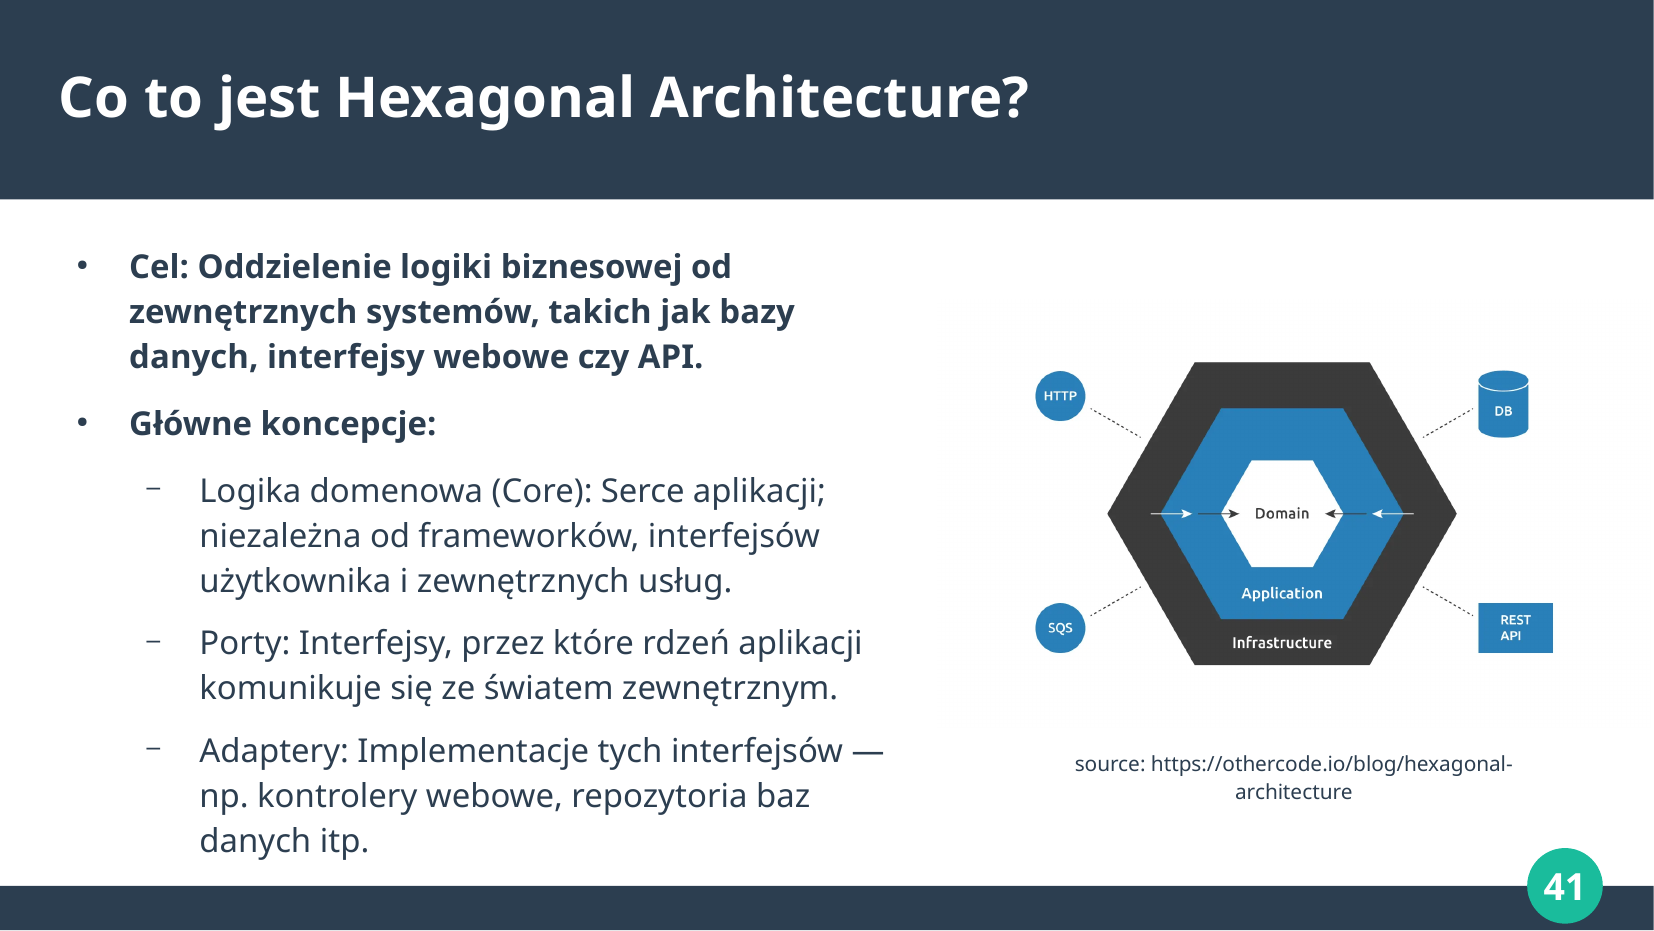

# Co to jest Hexagonal Architecture?
Cel: Oddzielenie logiki biznesowej od zewnętrznych systemów, takich jak bazy danych, interfejsy webowe czy API.
Główne koncepcje:
Logika domenowa (Core): Serce aplikacji; niezależna od frameworków, interfejsów użytkownika i zewnętrznych usług.
Porty: Interfejsy, przez które rdzeń aplikacji komunikuje się ze światem zewnętrznym.
Adaptery: Implementacje tych interfejsów — np. kontrolery webowe, repozytoria baz danych itp.
source: https://othercode.io/blog/hexagonal-architecture